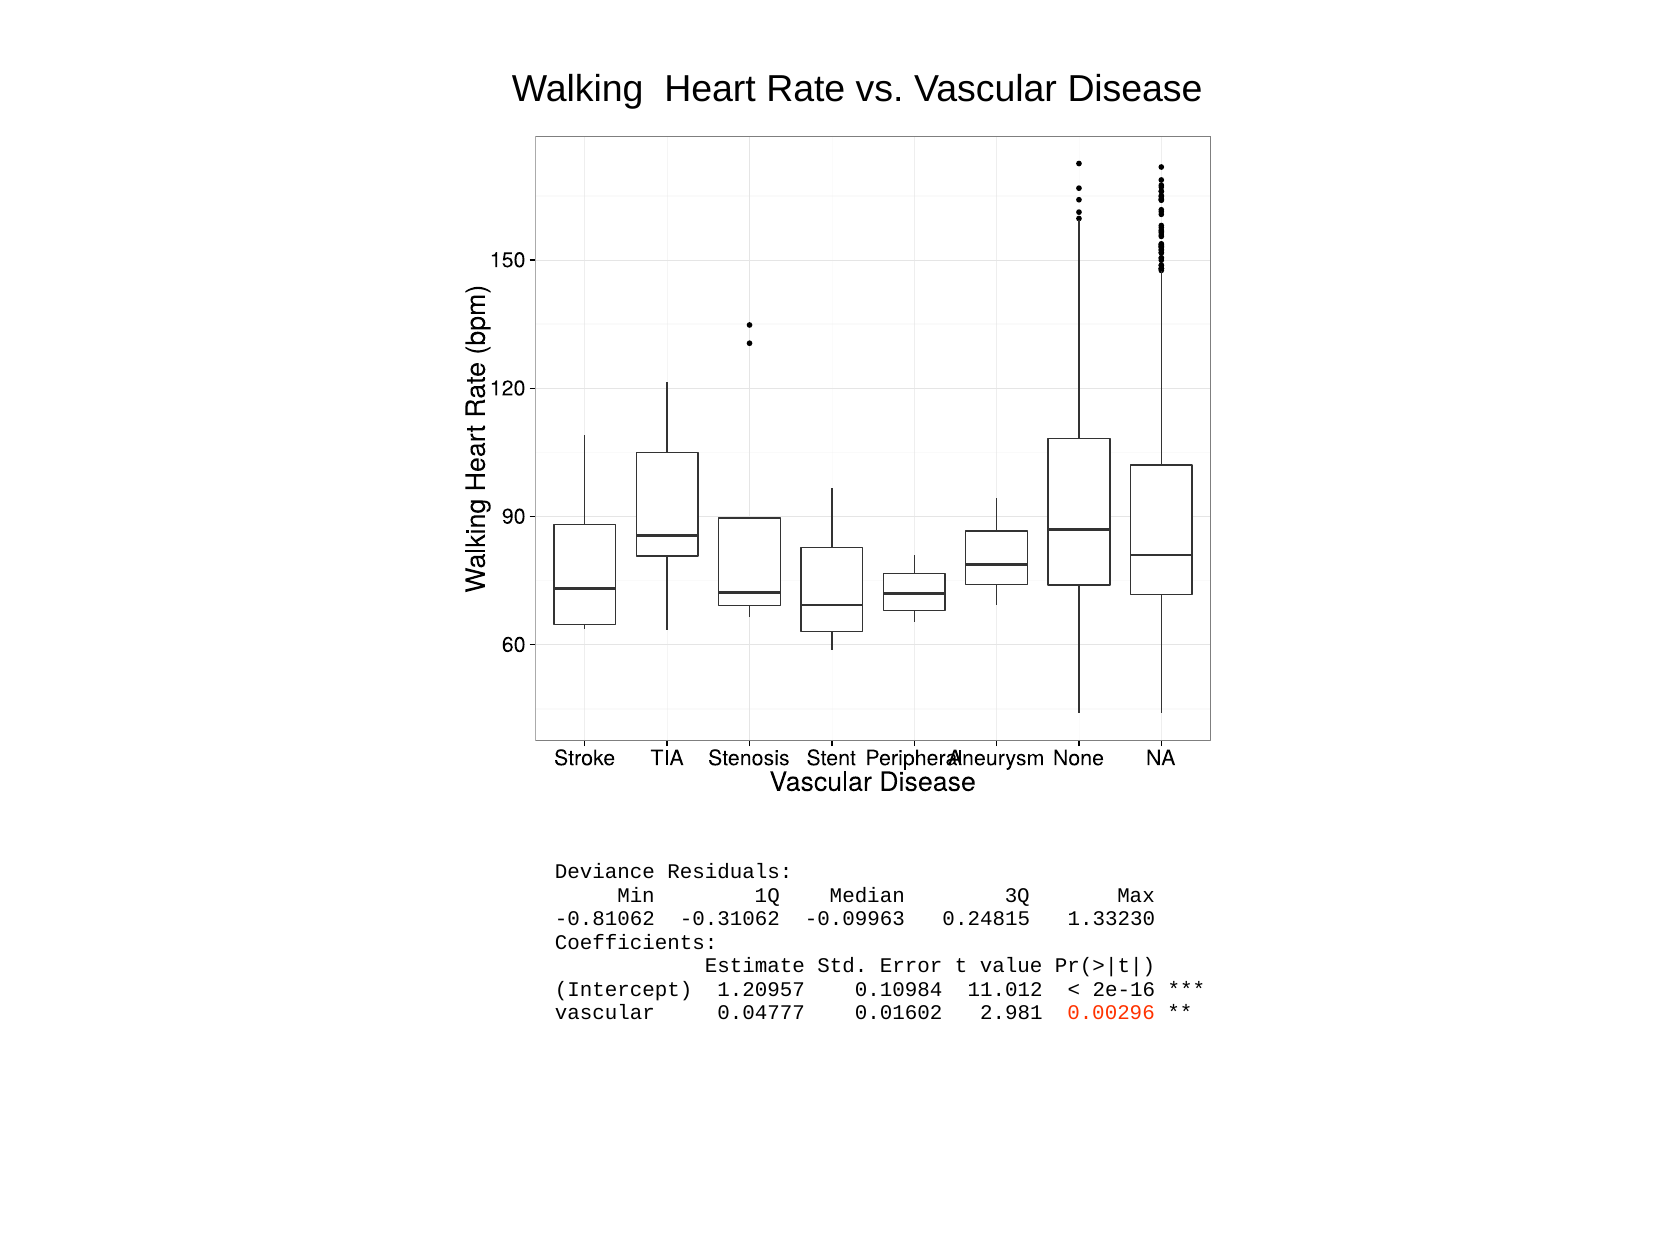

Walking Heart Rate vs. Vascular Disease
Deviance Residuals:
 Min 1Q Median 3Q Max
-0.81062 -0.31062 -0.09963 0.24815 1.33230
Coefficients:
 Estimate Std. Error t value Pr(>|t|)
(Intercept) 1.20957 0.10984 11.012 < 2e-16 ***
vascular 0.04777 0.01602 2.981 0.00296 **